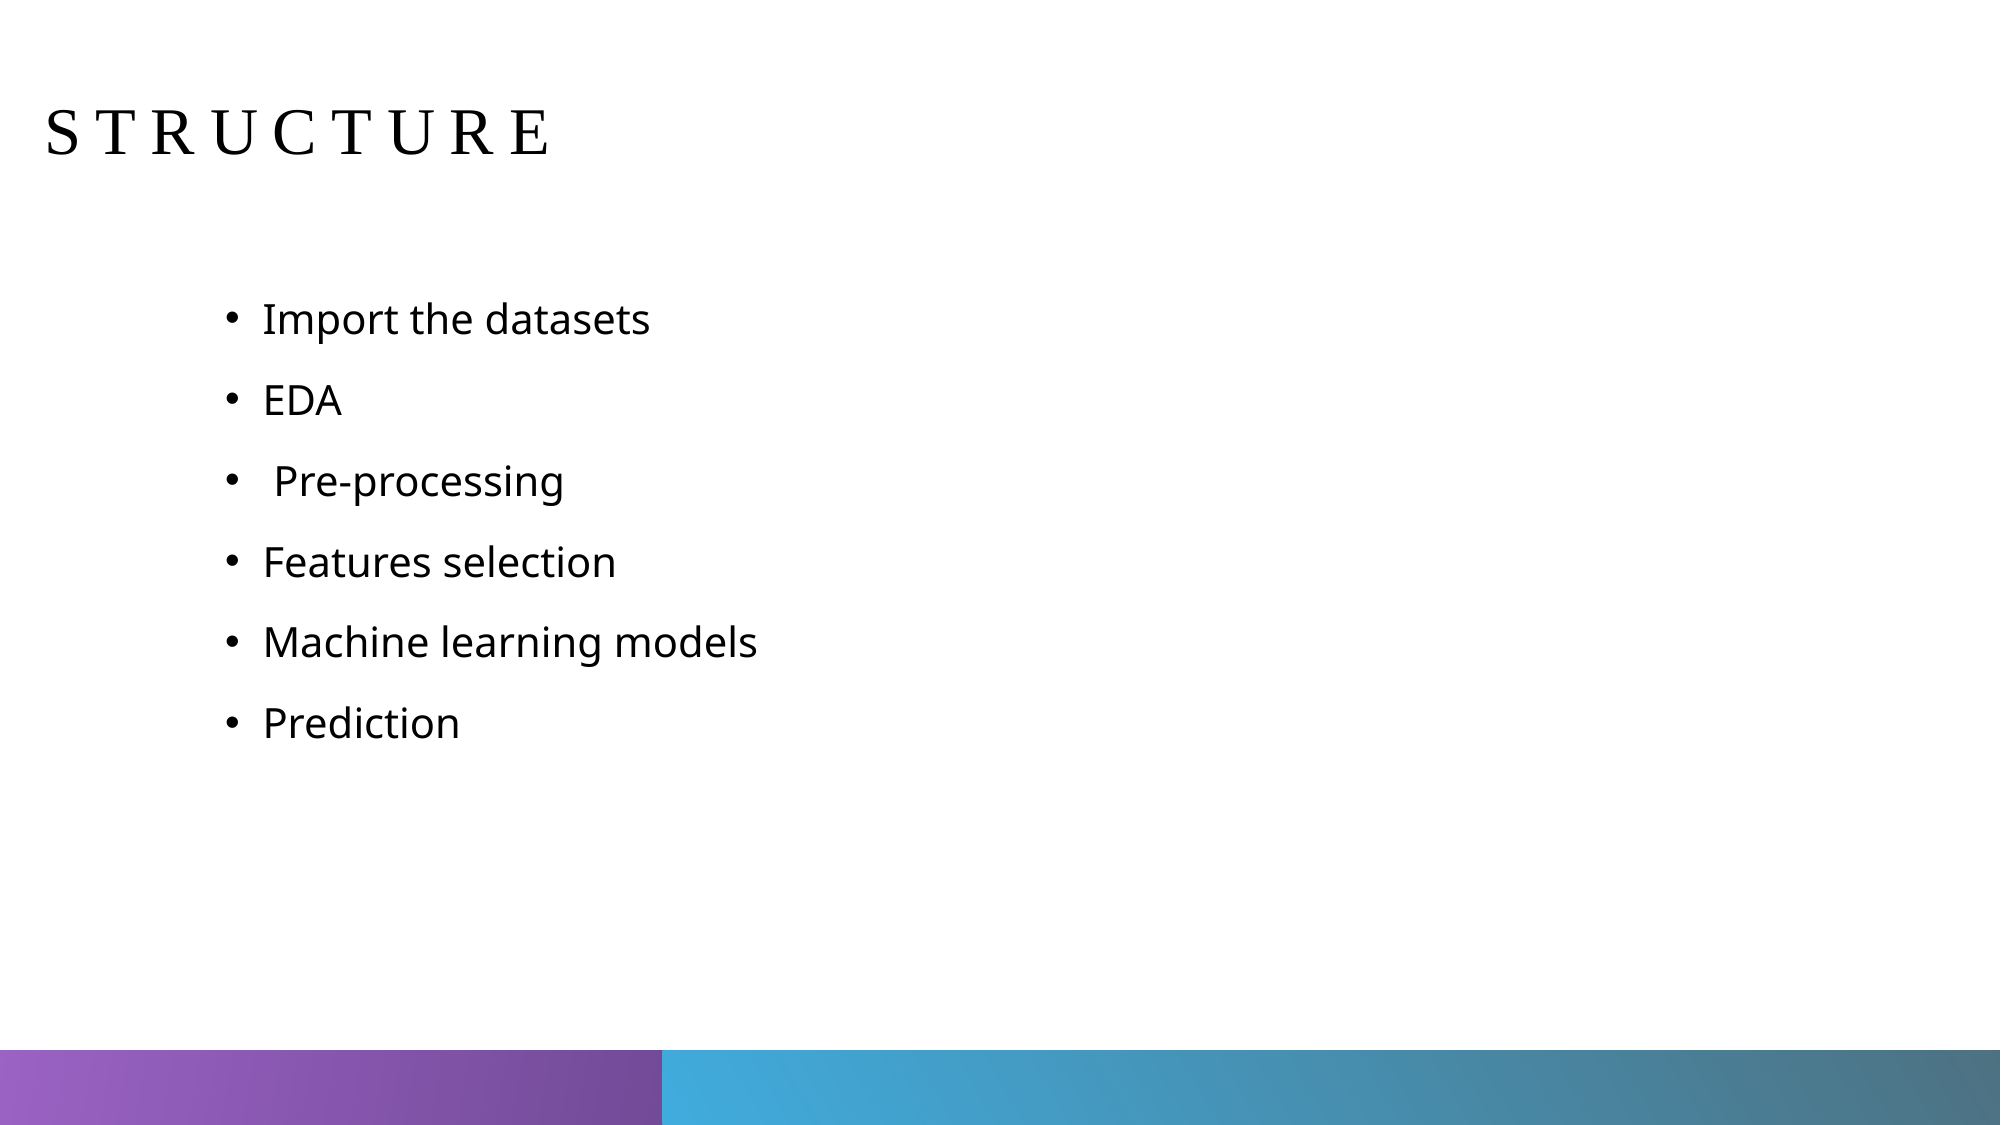

# Structure
Import the datasets
EDA
 Pre-processing
Features selection
Machine learning models
Prediction